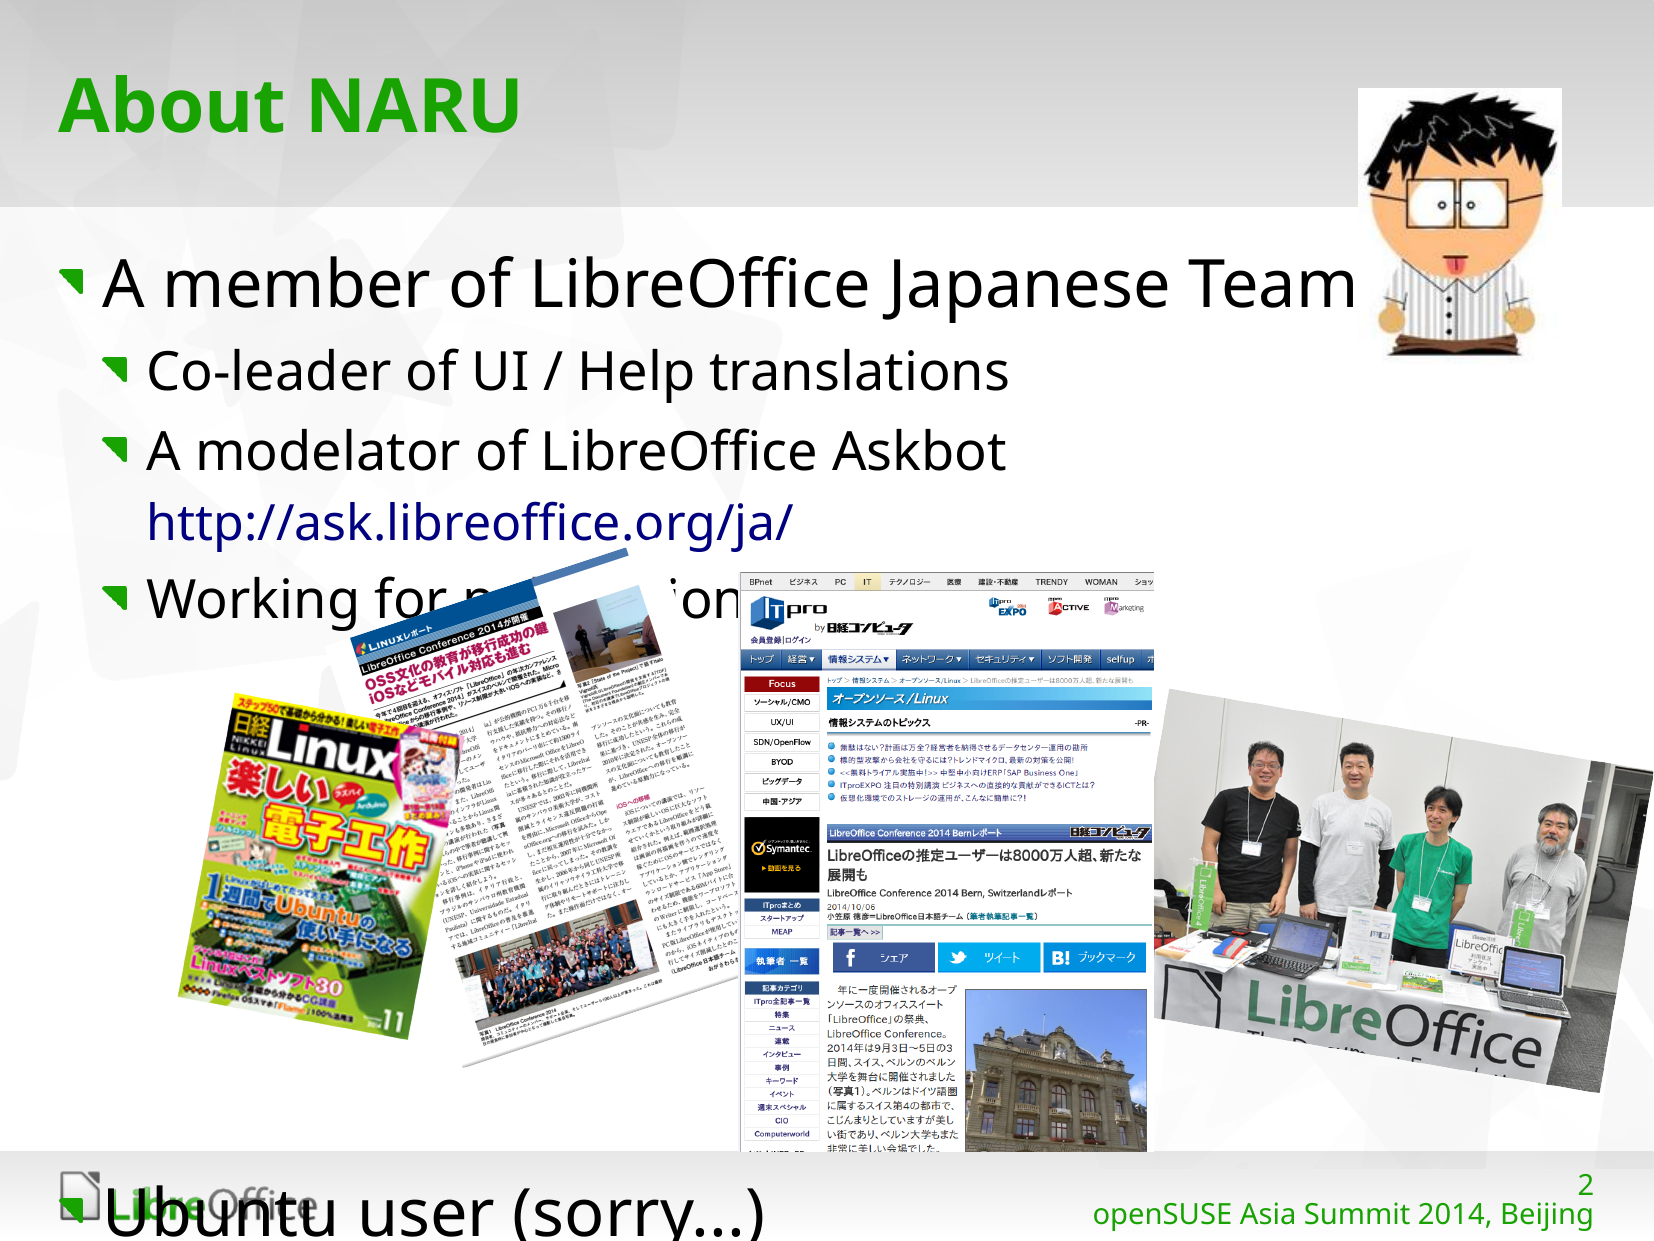

# About NARU
A member of LibreOffice Japanese Team
Co-leader of UI / Help translations
A modelator of LibreOffice Askbot http://ask.libreoffice.org/ja/
Working for publications / outreaching
Ubuntu user (sorry...)
2
openSUSE Asia Summit 2014, Beijing